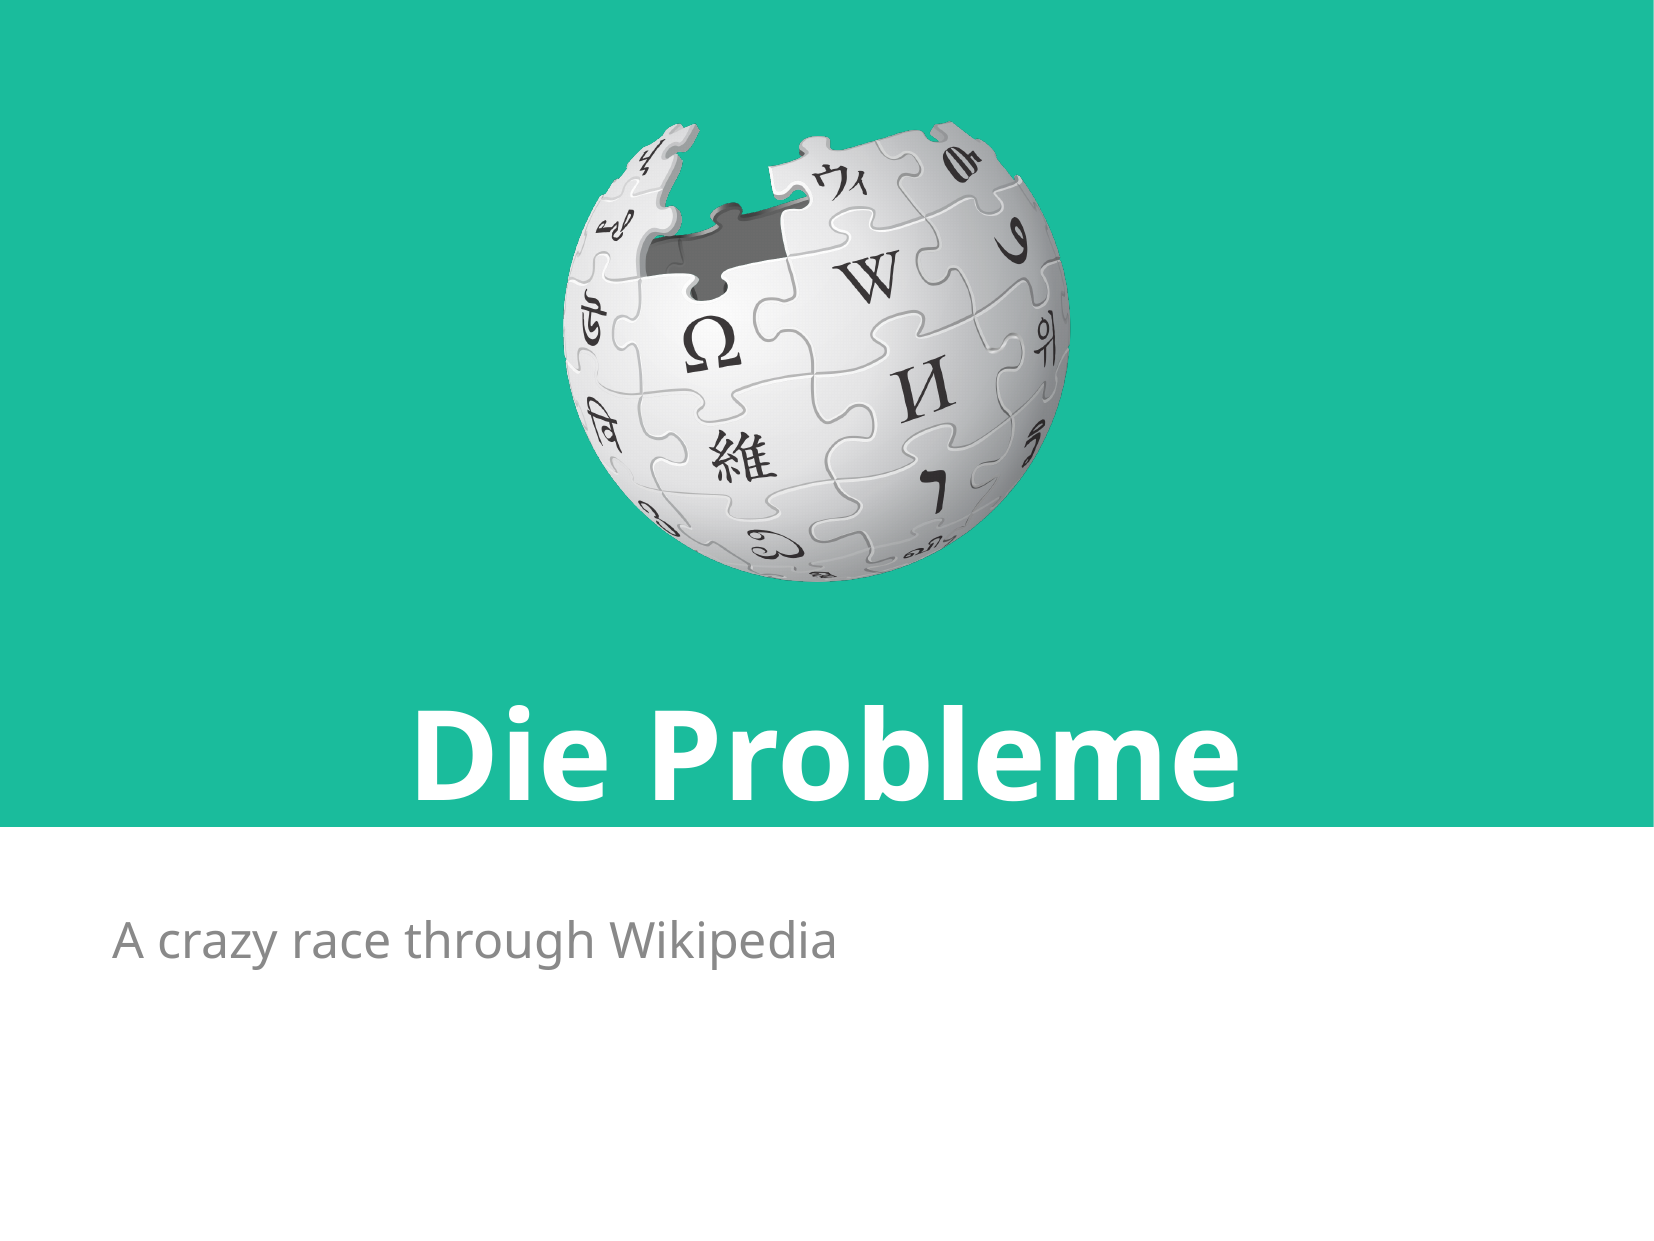

# Die Probleme
A crazy race through Wikipedia